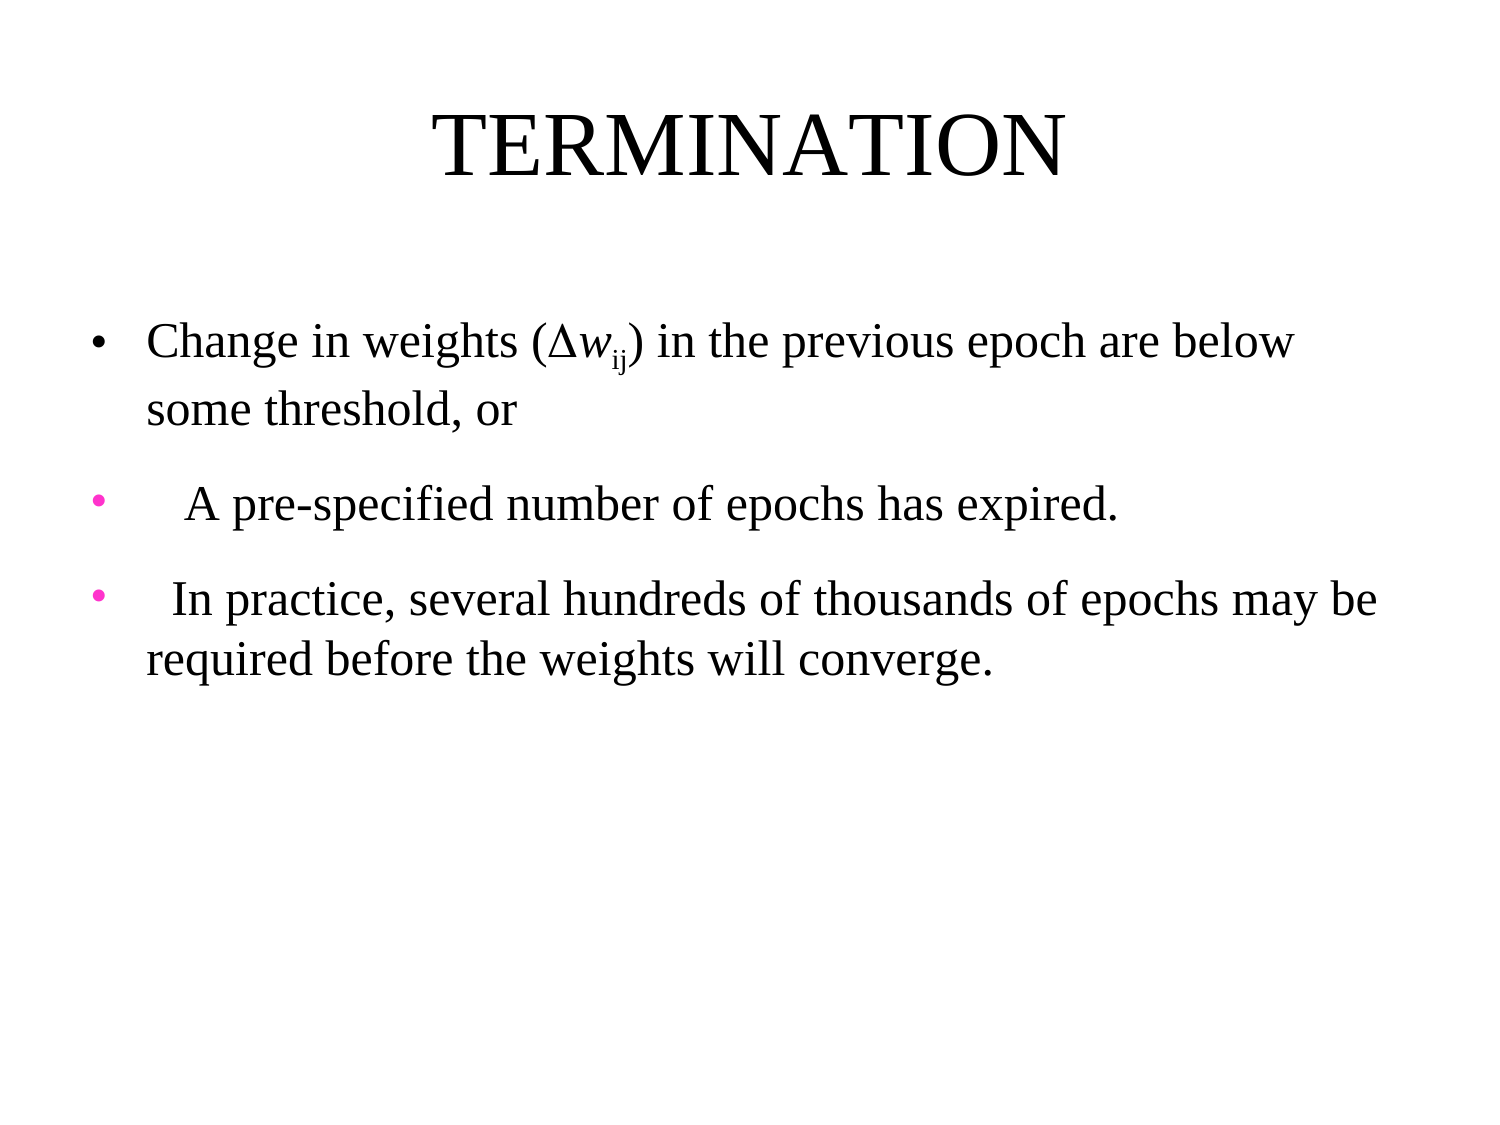

# TERMINATION
Change in weights (wij) in the previous epoch are below some threshold, or
 A pre-specified number of epochs has expired.
 In practice, several hundreds of thousands of epochs may be required before the weights will converge.